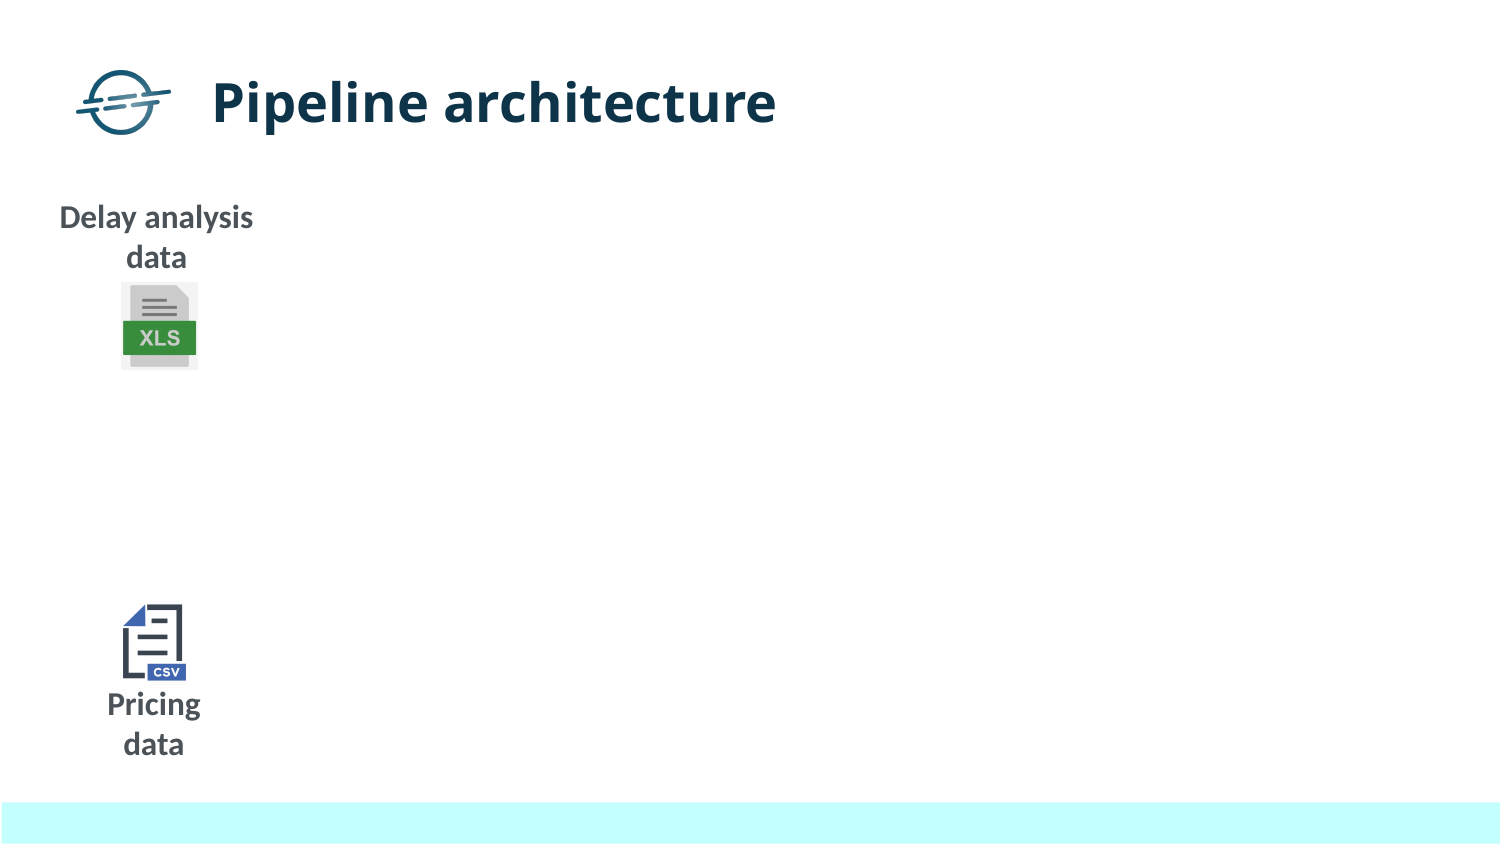

# Pipeline architecture
Delay analysis
data
Pricing
data